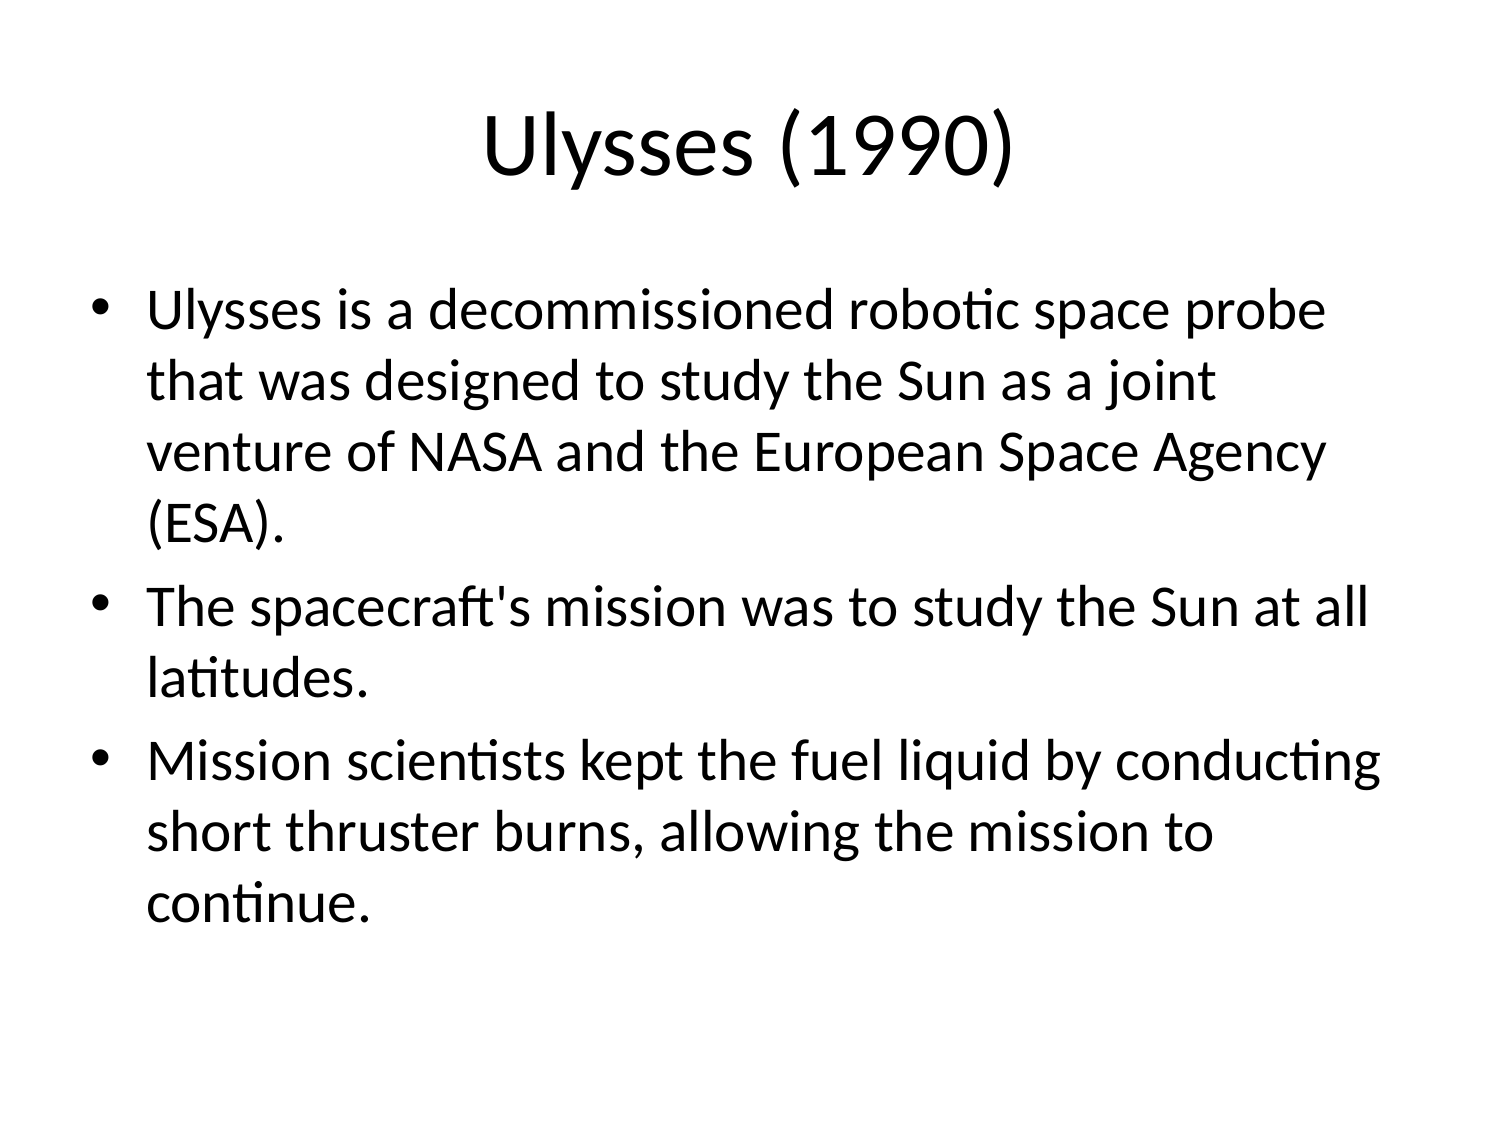

# Ulysses (1990)
Ulysses is a decommissioned robotic space probe that was designed to study the Sun as a joint venture of NASA and the European Space Agency (ESA).
The spacecraft's mission was to study the Sun at all latitudes.
Mission scientists kept the fuel liquid by conducting short thruster burns, allowing the mission to continue.